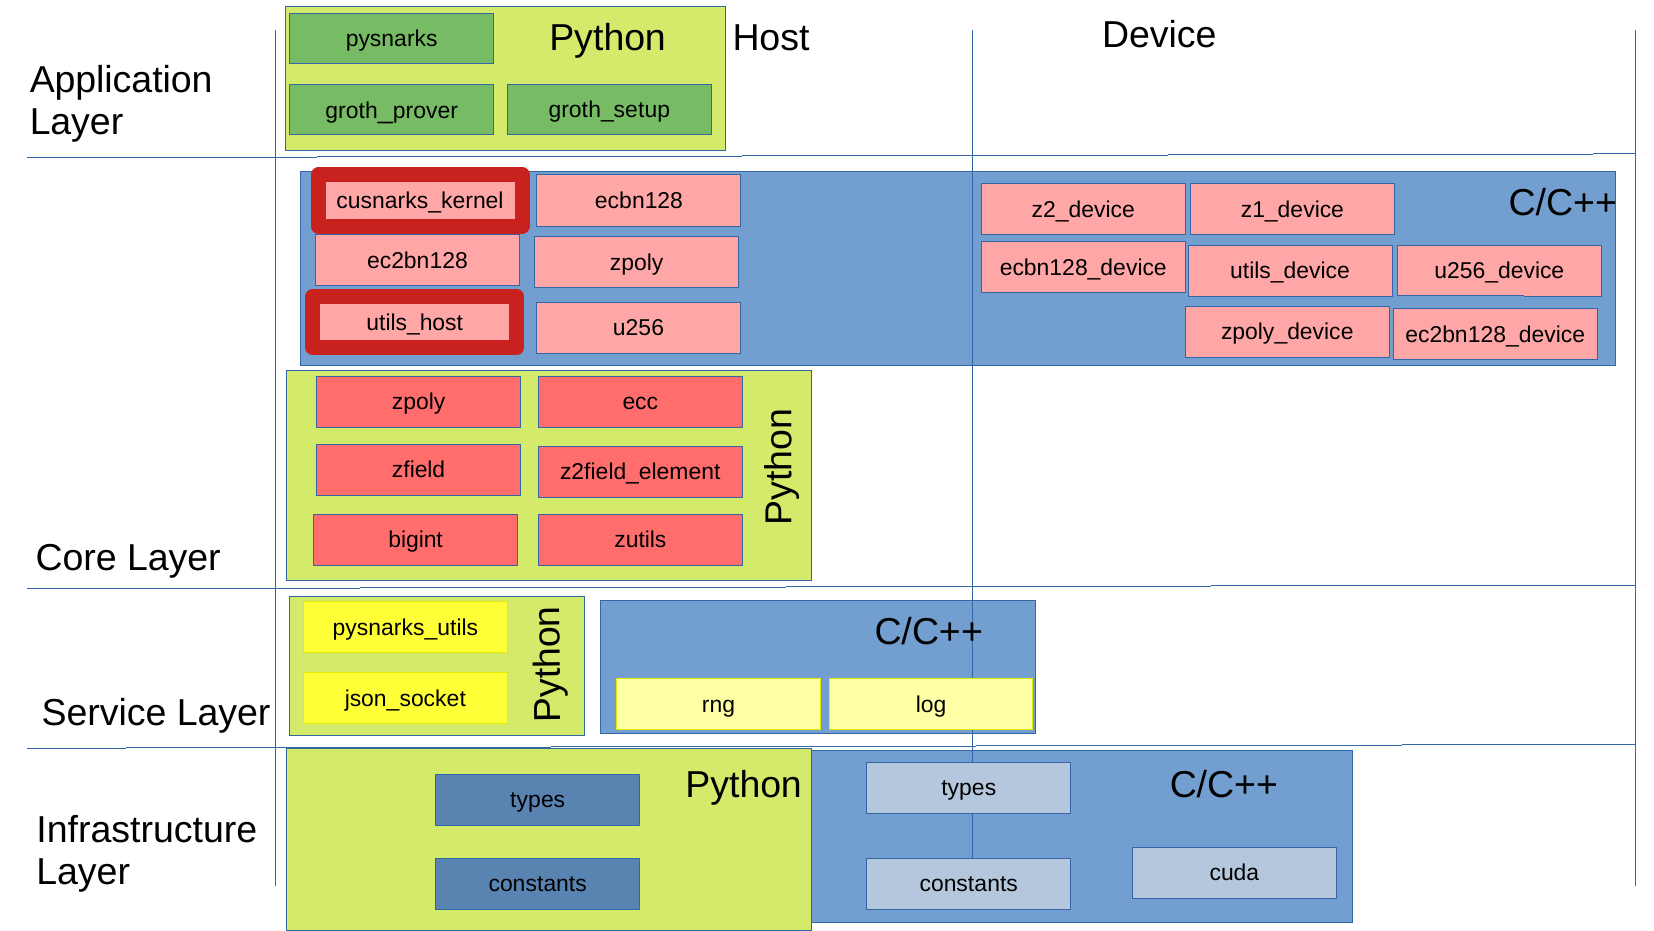

Device
Host
Python
pysnarks
Application Layer
groth_prover
groth_prover
groth_prover
groth_setup
C/C++
cusnarks_kernel
ecbn128
z2_device
z1_device
ec2bn128
zpoly
ecbn128_device
utils_device
u256_device
utils_host
u256
zpoly_device
ec2bn128_device
zpoly
ecc
Python
zfield
z2field_element
bigint
zutils
Core Layer
pysnarks_utils
C/C++
Python
json_socket
rng
log
Service Layer
C/C++
Python
types
types
Infrastructure Layer
cuda
constants
constants